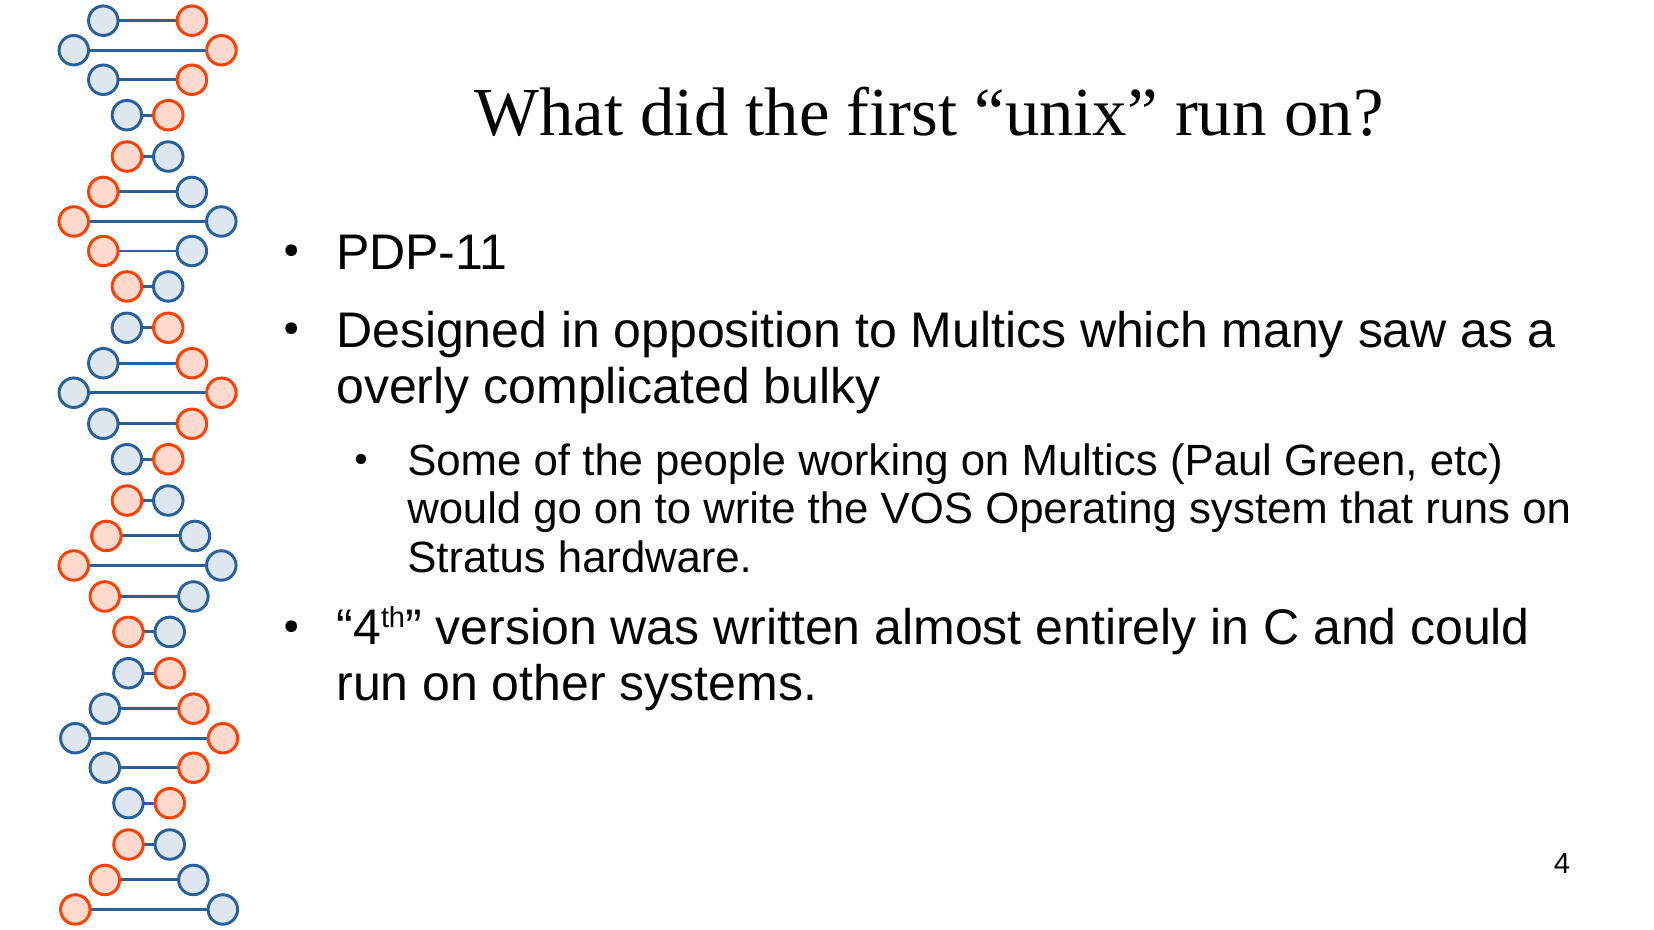

# What did the first “unix” run on?
PDP-11
Designed in opposition to Multics which many saw as a overly complicated bulky
Some of the people working on Multics (Paul Green, etc) would go on to write the VOS Operating system that runs on Stratus hardware.
“4th” version was written almost entirely in C and could run on other systems.
4